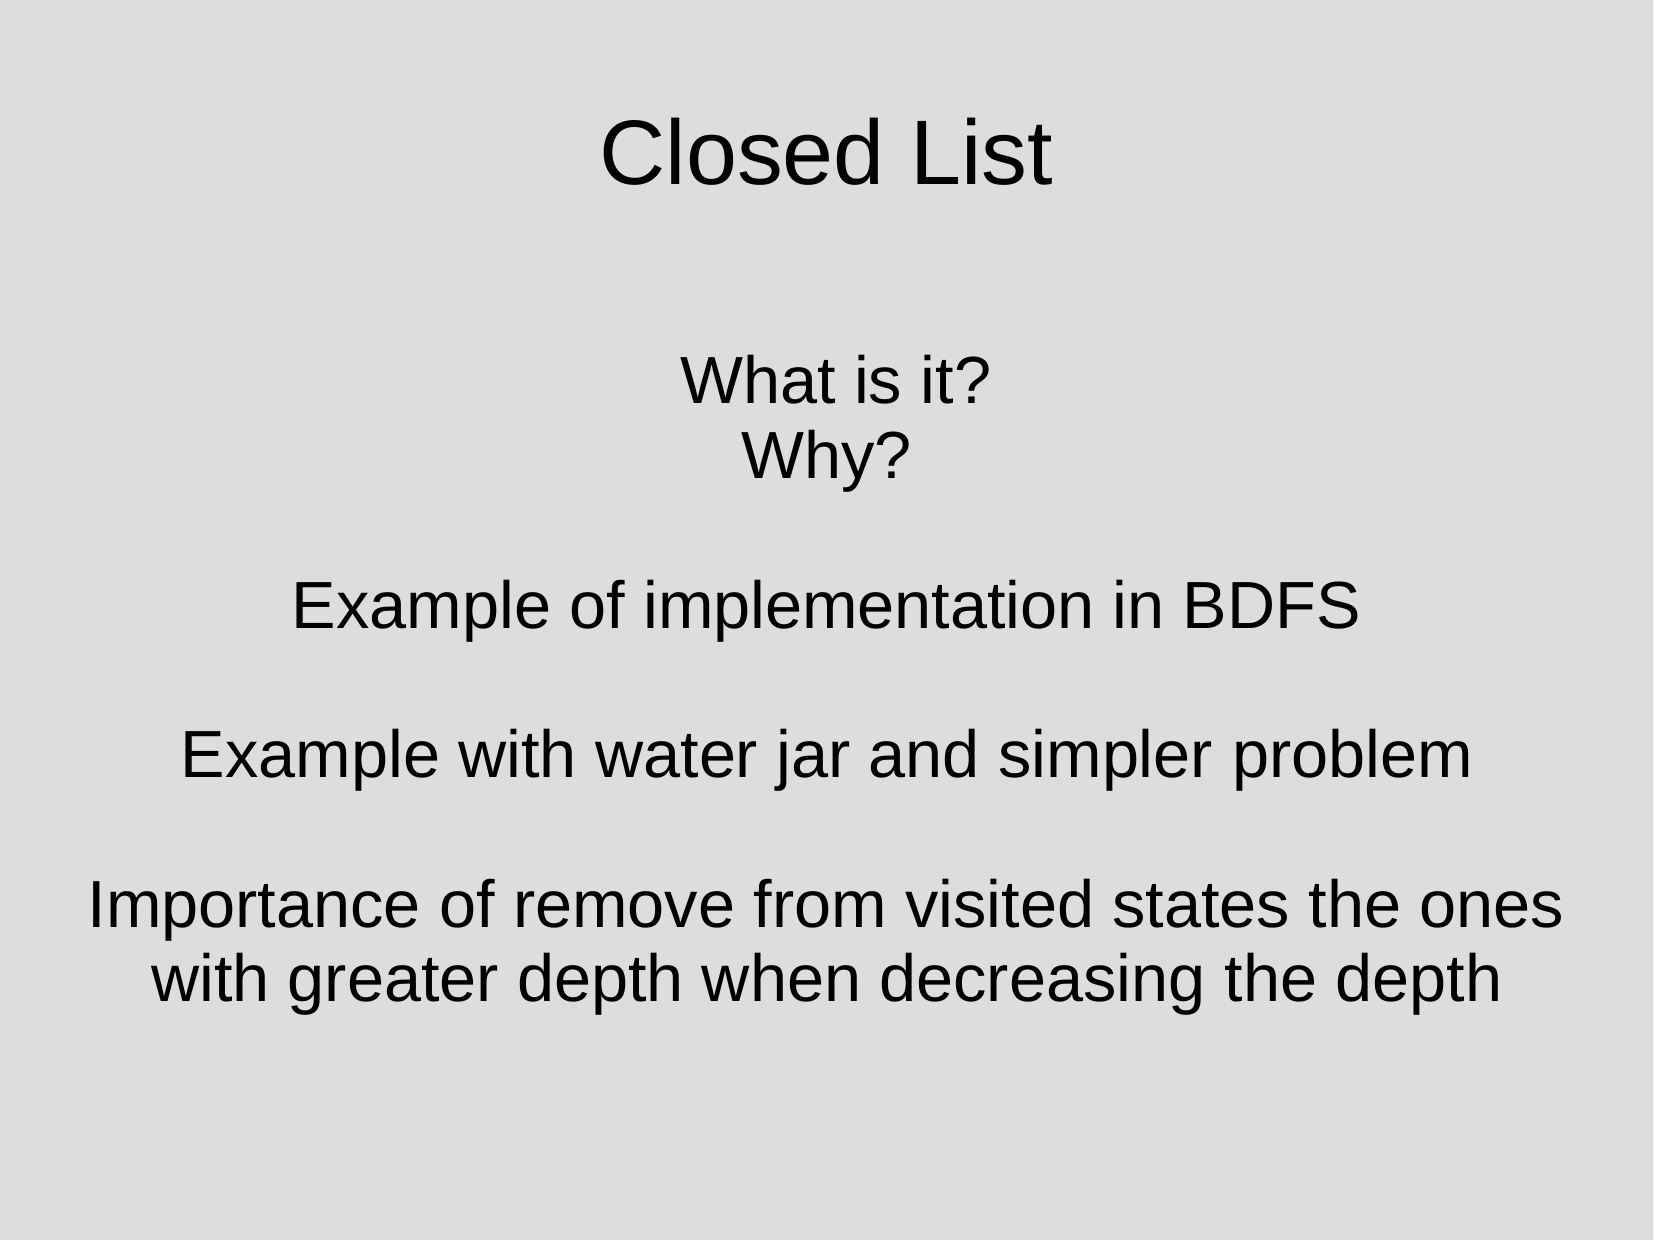

# Closed List
 What is it?
Why?
Example of implementation in BDFS
Example with water jar and simpler problem
Importance of remove from visited states the ones with greater depth when decreasing the depth